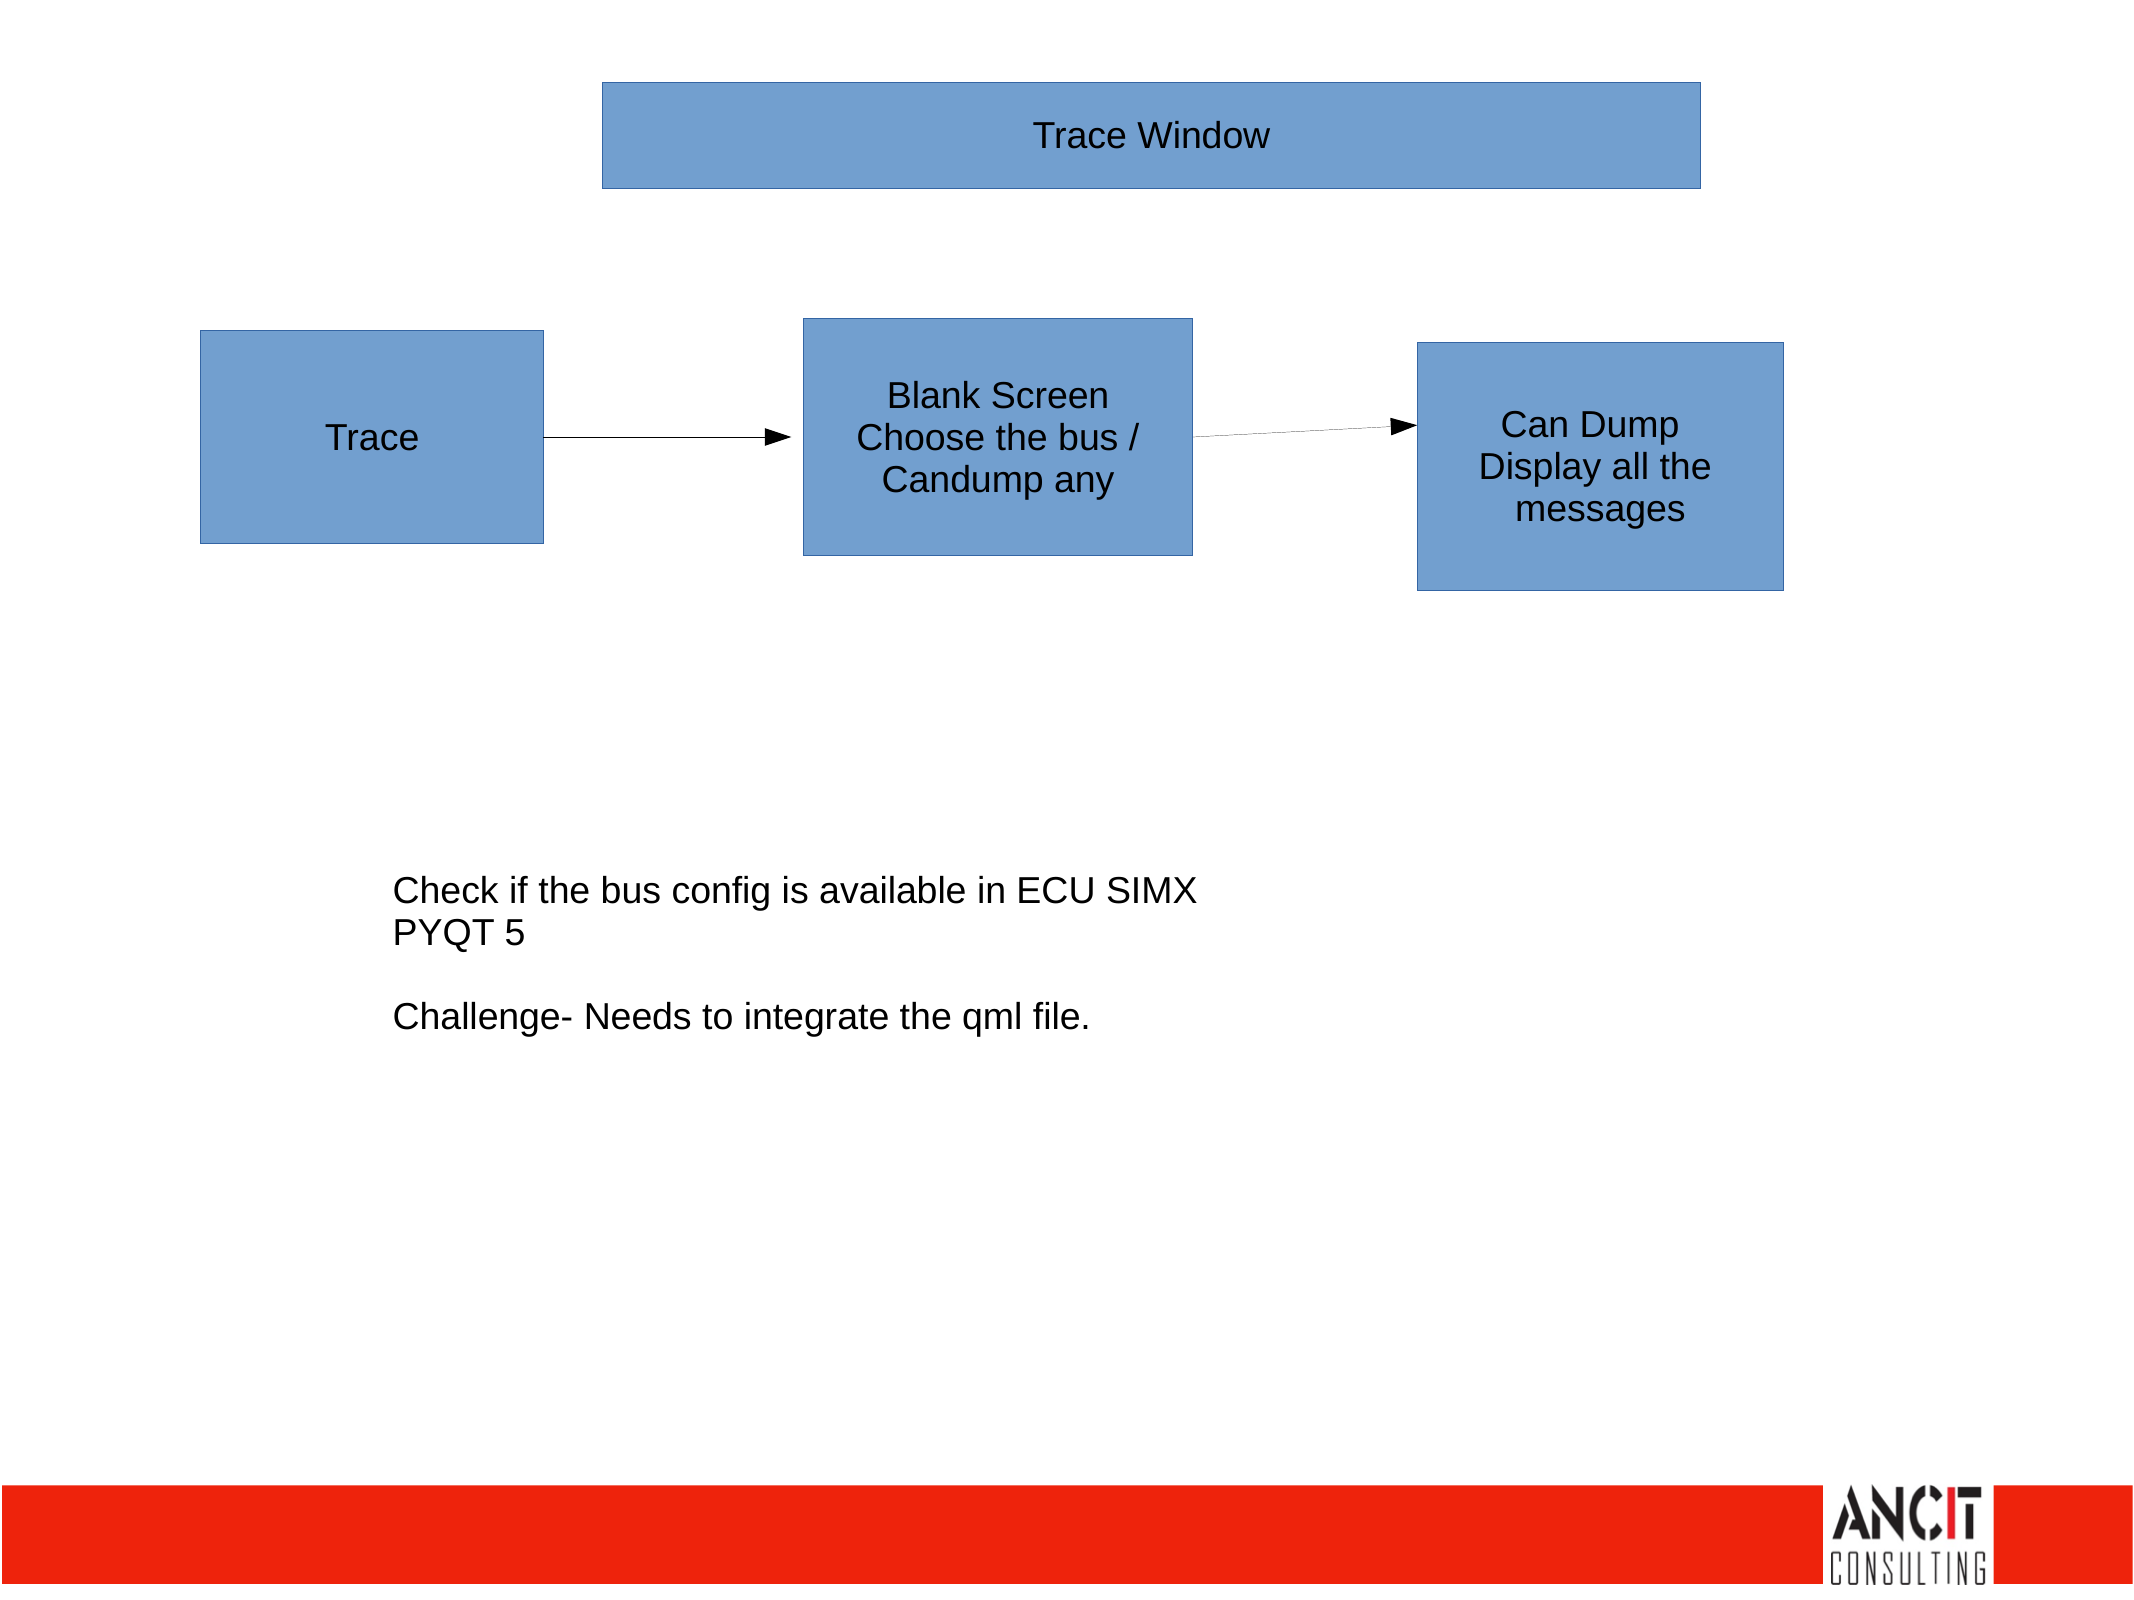

Trace Window
Blank Screen
Choose the bus /
Candump any
Trace
Can Dump
Display all the
messages
Check if the bus config is available in ECU SIMX
PYQT 5
Challenge- Needs to integrate the qml file.